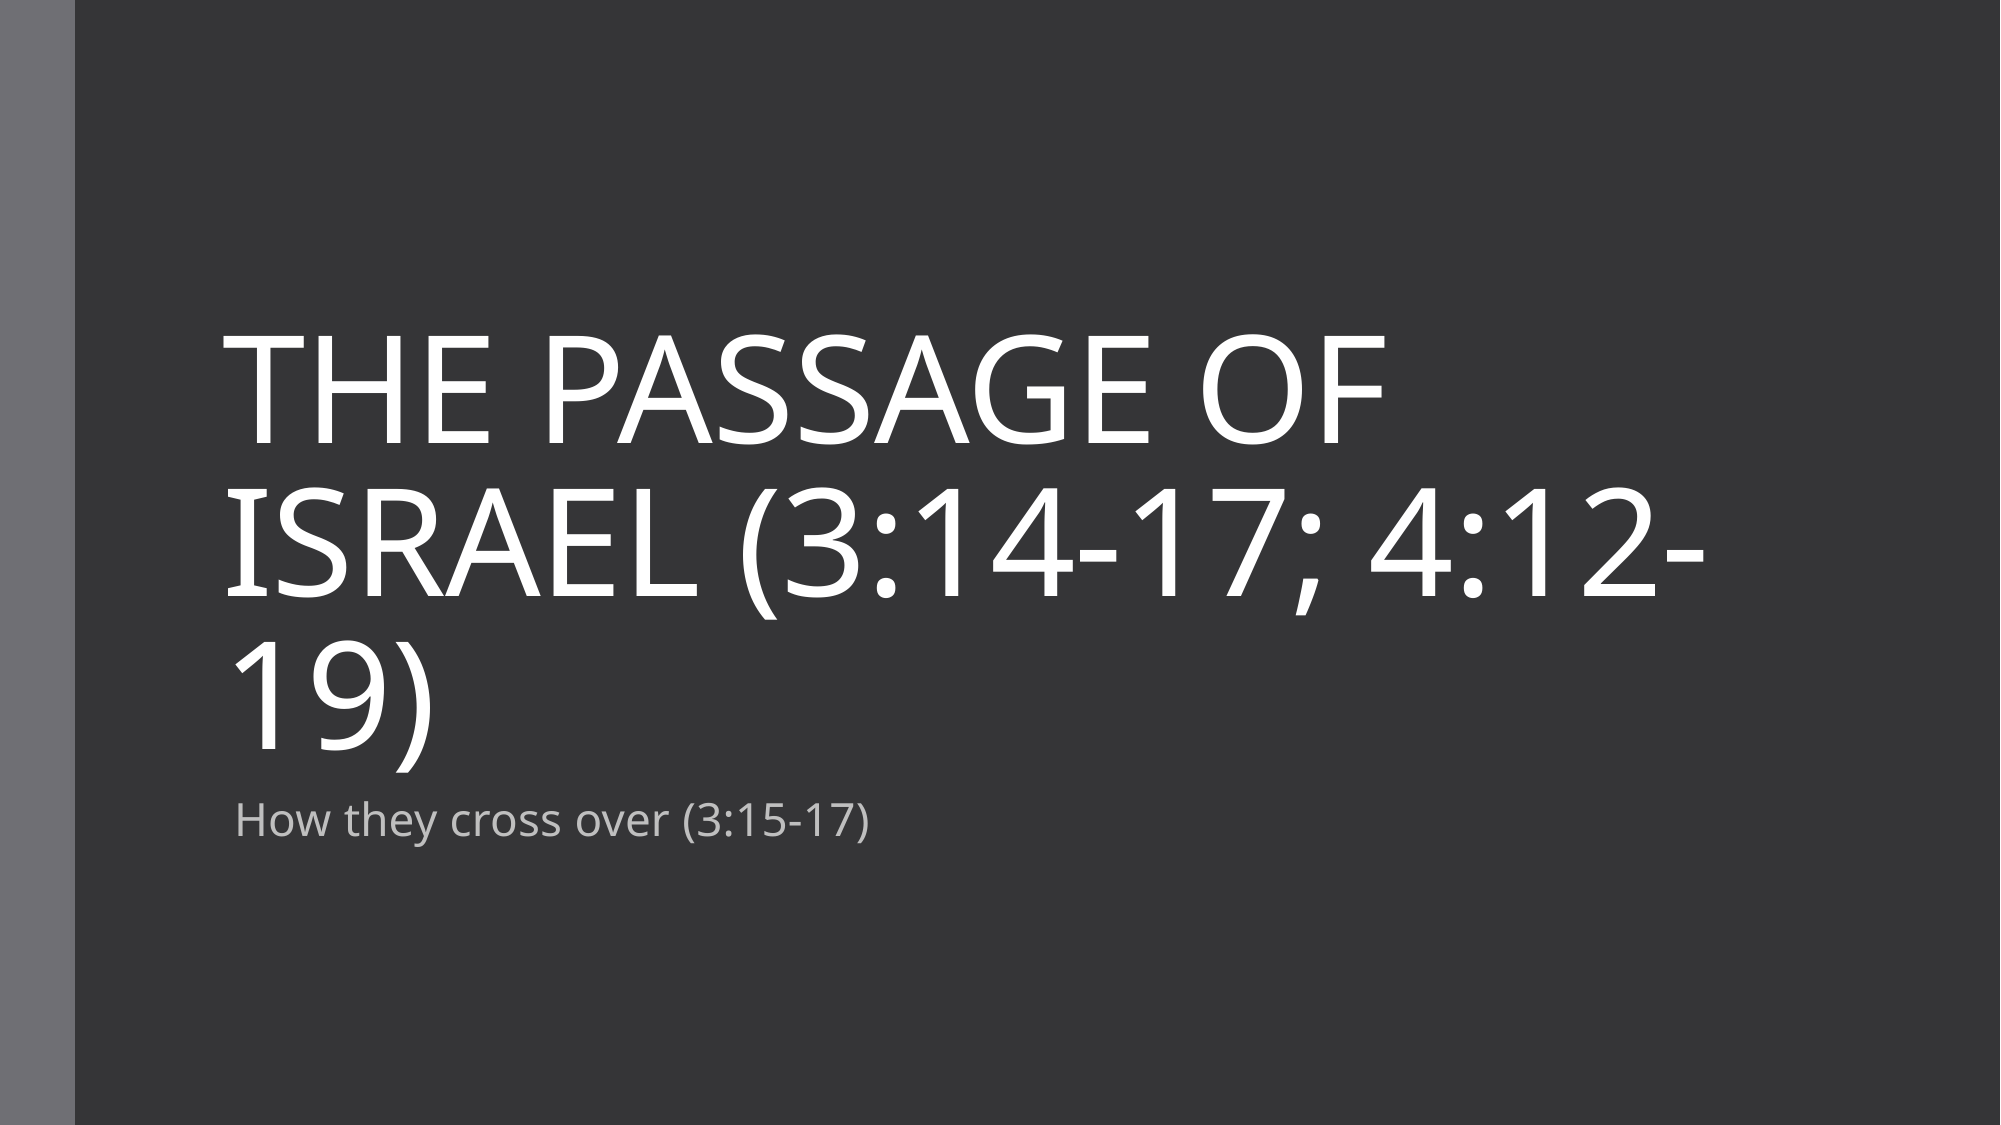

# THE PASSAGE OF ISRAEL (3:14-17; 4:12-19)
 How they cross over (3:15-17)